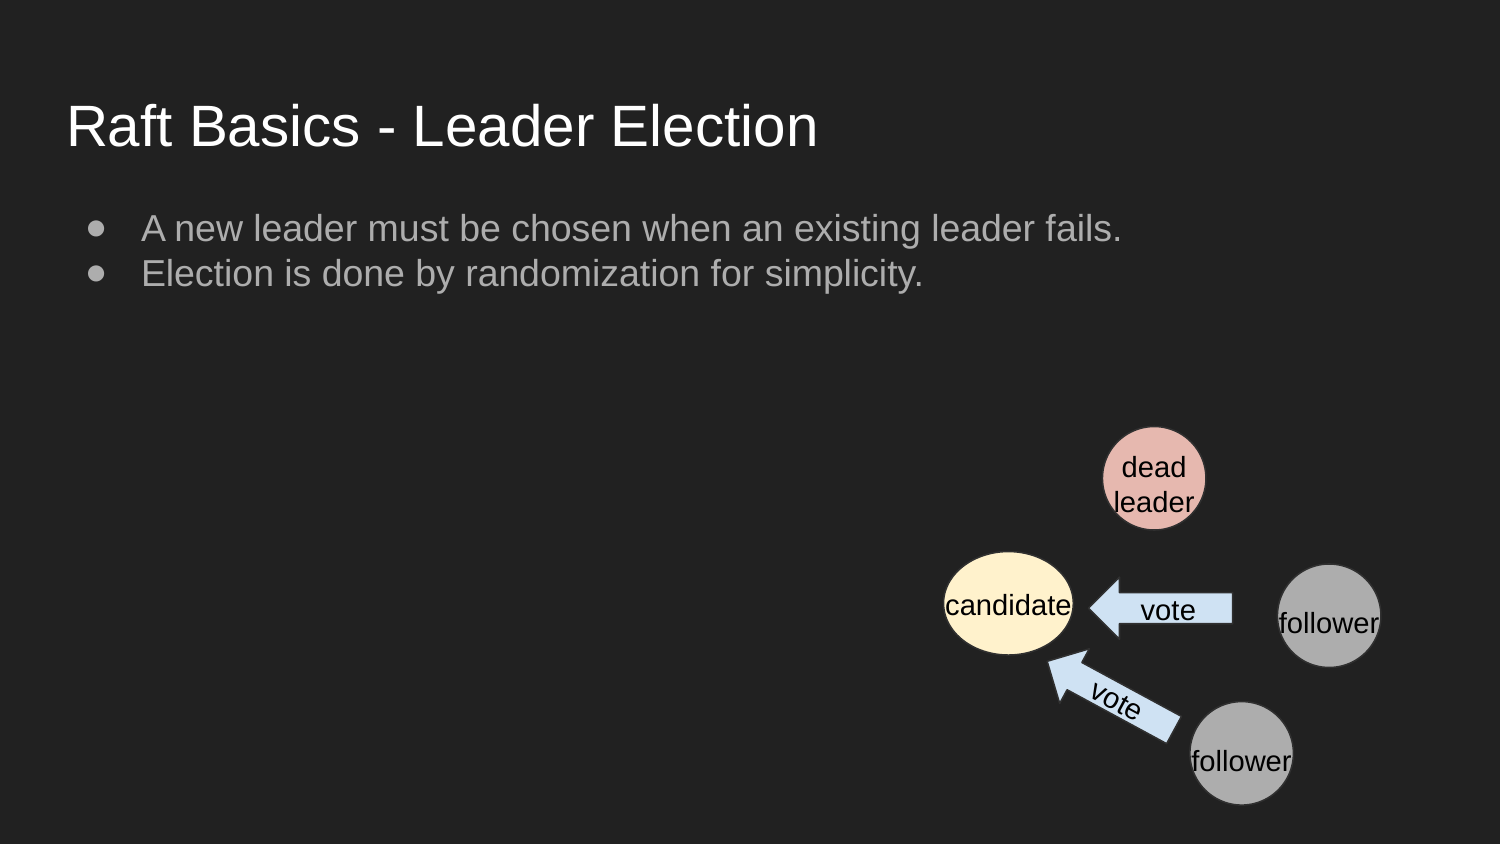

# Raft Basics - Leader Election
A new leader must be chosen when an existing leader fails.
Election is done by randomization for simplicity.
dead
leader
candidate
follower
vote
vote
follower